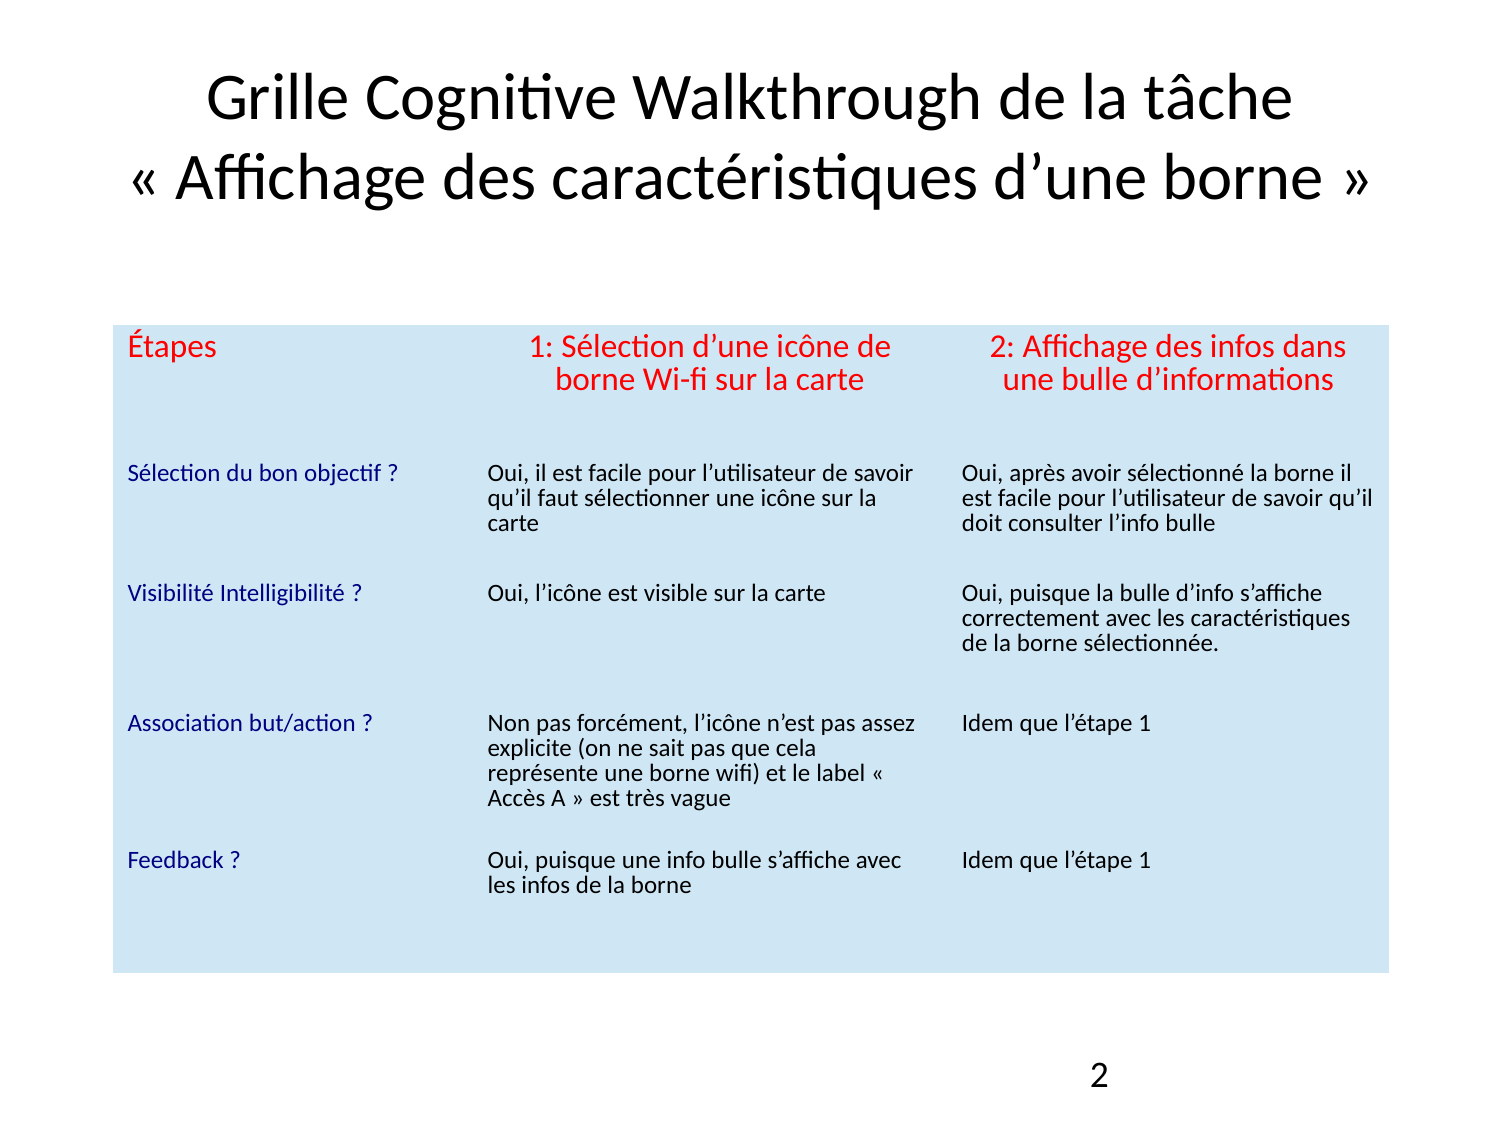

# Grille Cognitive Walkthrough de la tâche « Affichage des caractéristiques d’une borne »
| Étapes | 1: Sélection d’une icône de borne Wi-fi sur la carte | 2: Affichage des infos dans une bulle d’informations |
| --- | --- | --- |
| Sélection du bon objectif ? | Oui, il est facile pour l’utilisateur de savoir qu’il faut sélectionner une icône sur la carte | Oui, après avoir sélectionné la borne il est facile pour l’utilisateur de savoir qu’il doit consulter l’info bulle |
| Visibilité Intelligibilité ? | Oui, l’icône est visible sur la carte | Oui, puisque la bulle d’info s’affiche correctement avec les caractéristiques de la borne sélectionnée. |
| Association but/action ? | Non pas forcément, l’icône n’est pas assez explicite (on ne sait pas que cela représente une borne wifi) et le label « Accès A » est très vague | Idem que l’étape 1 |
| Feedback ? | Oui, puisque une info bulle s’affiche avec les infos de la borne | Idem que l’étape 1 |